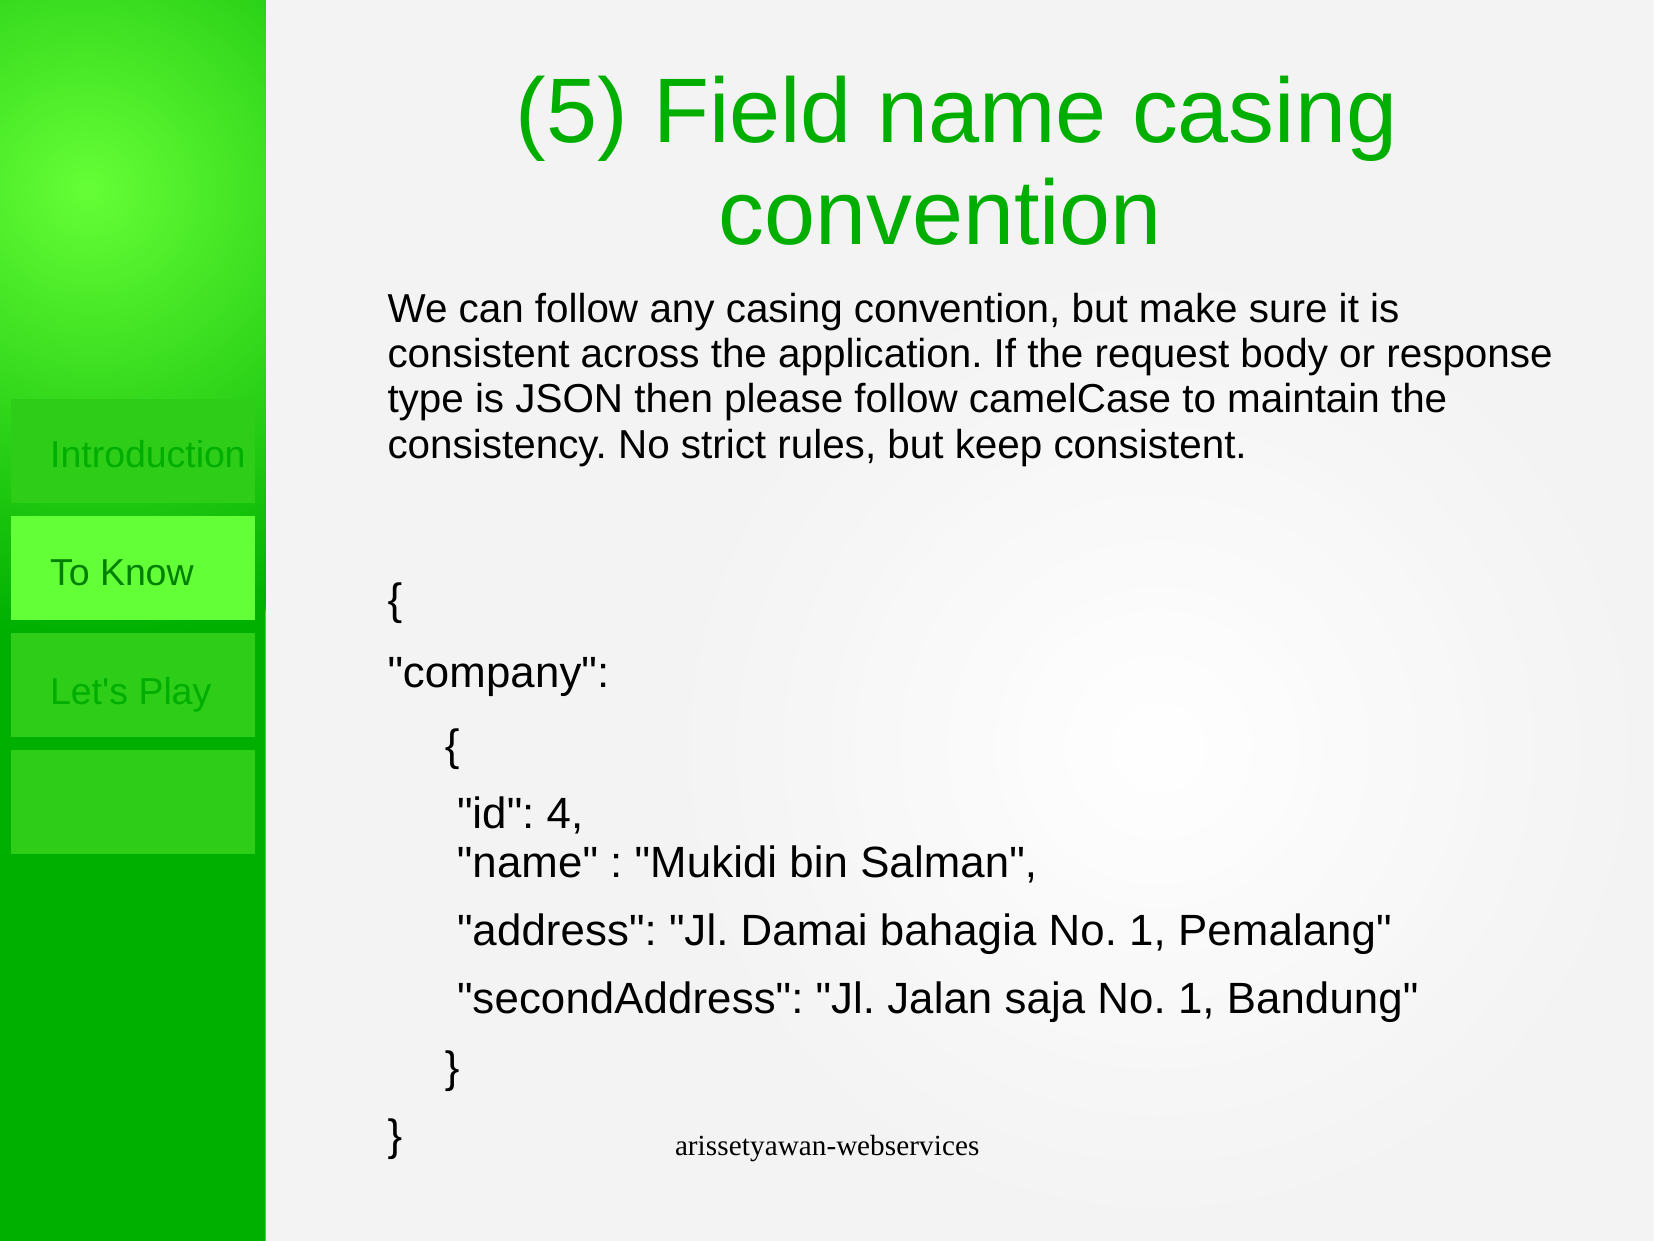

# (5) Field name casing convention
We can follow any casing convention, but make sure it is consistent across the application. If the request body or response type is JSON then please follow camelCase to maintain the consistency. No strict rules, but keep consistent.
{
"company":
{
 "id": 4,
 "name" : "Mukidi bin Salman",
 "address": "Jl. Damai bahagia No. 1, Pemalang"
 "secondAddress": "Jl. Jalan saja No. 1, Bandung"
}
}
Introduction
To Know
Let's Play
arissetyawan-webservices